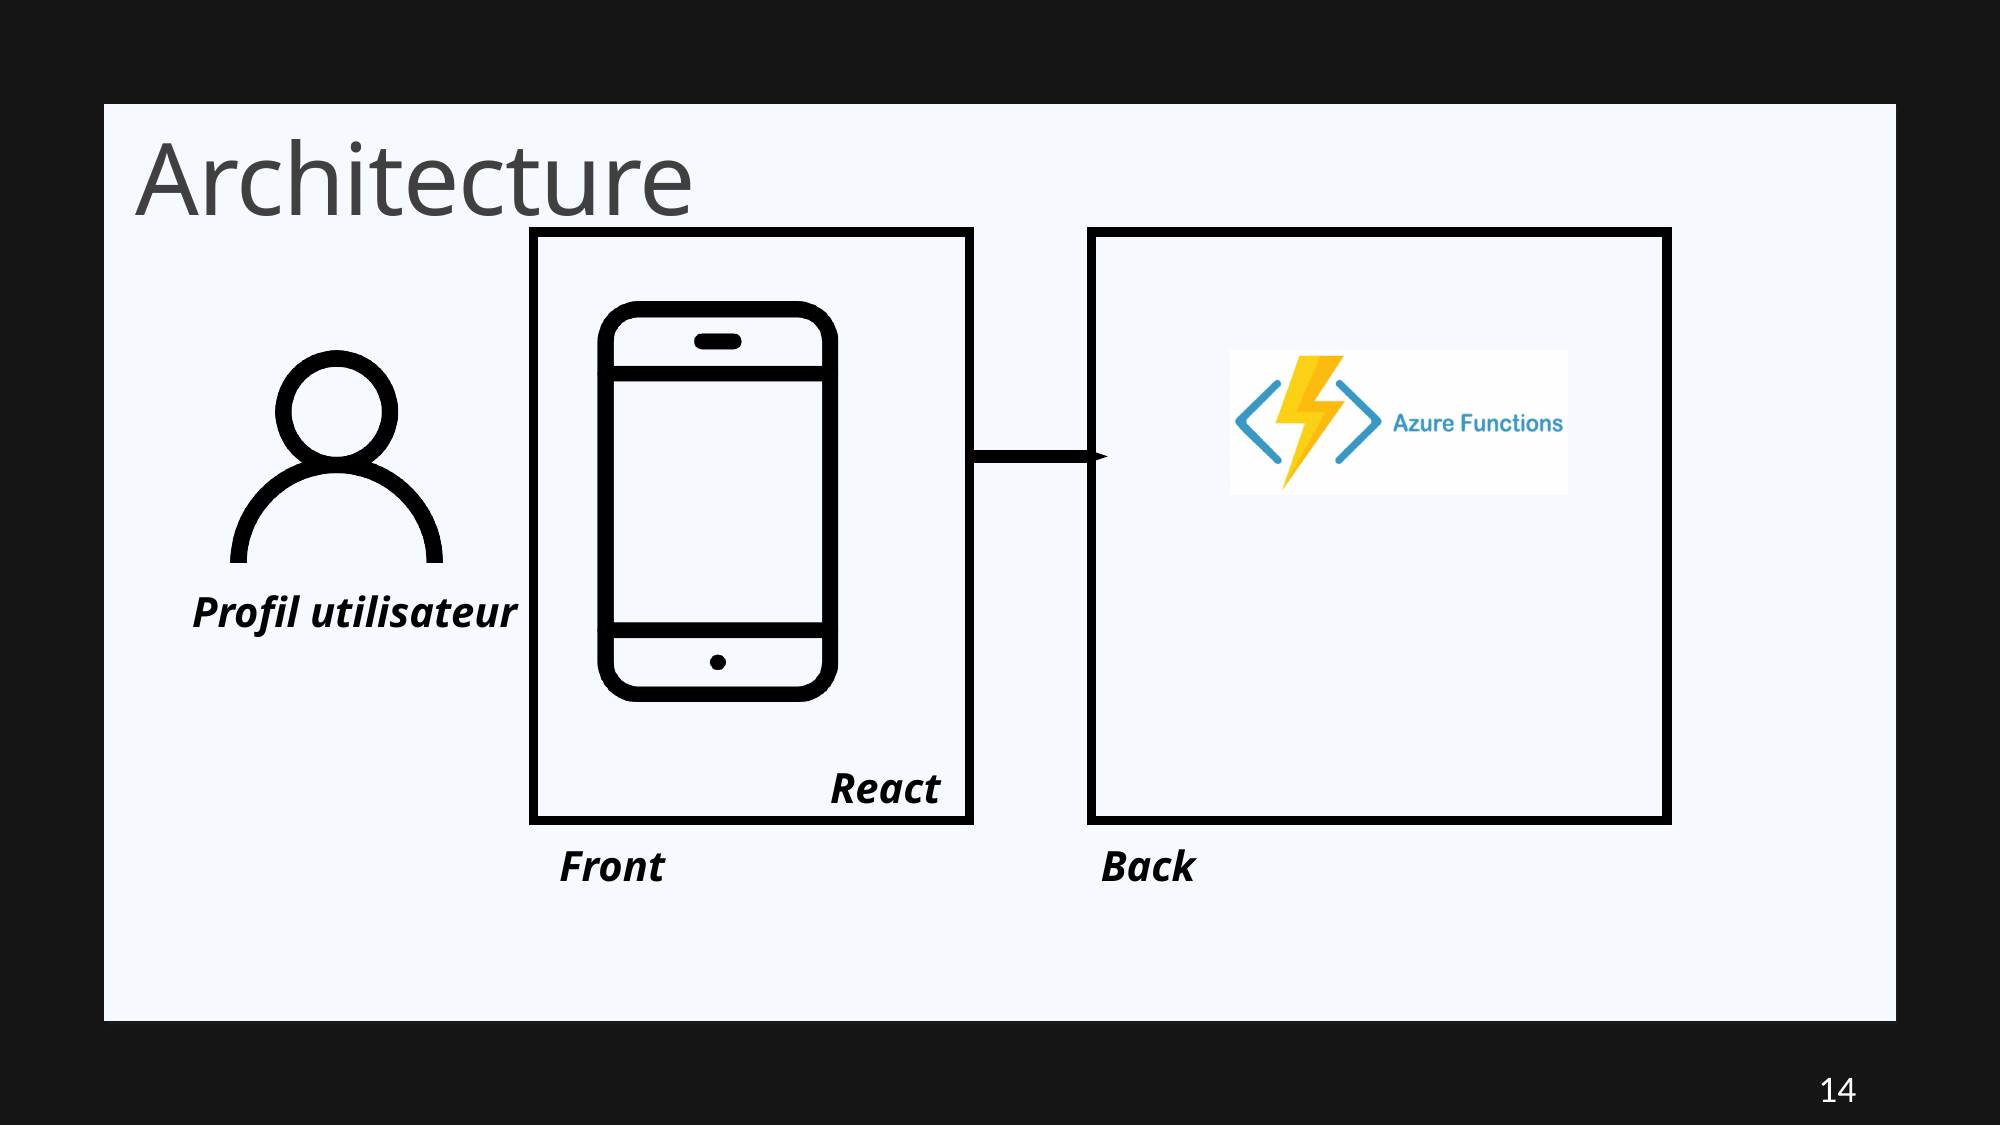

# Architecture
Profil utilisateur
React
Front
Back